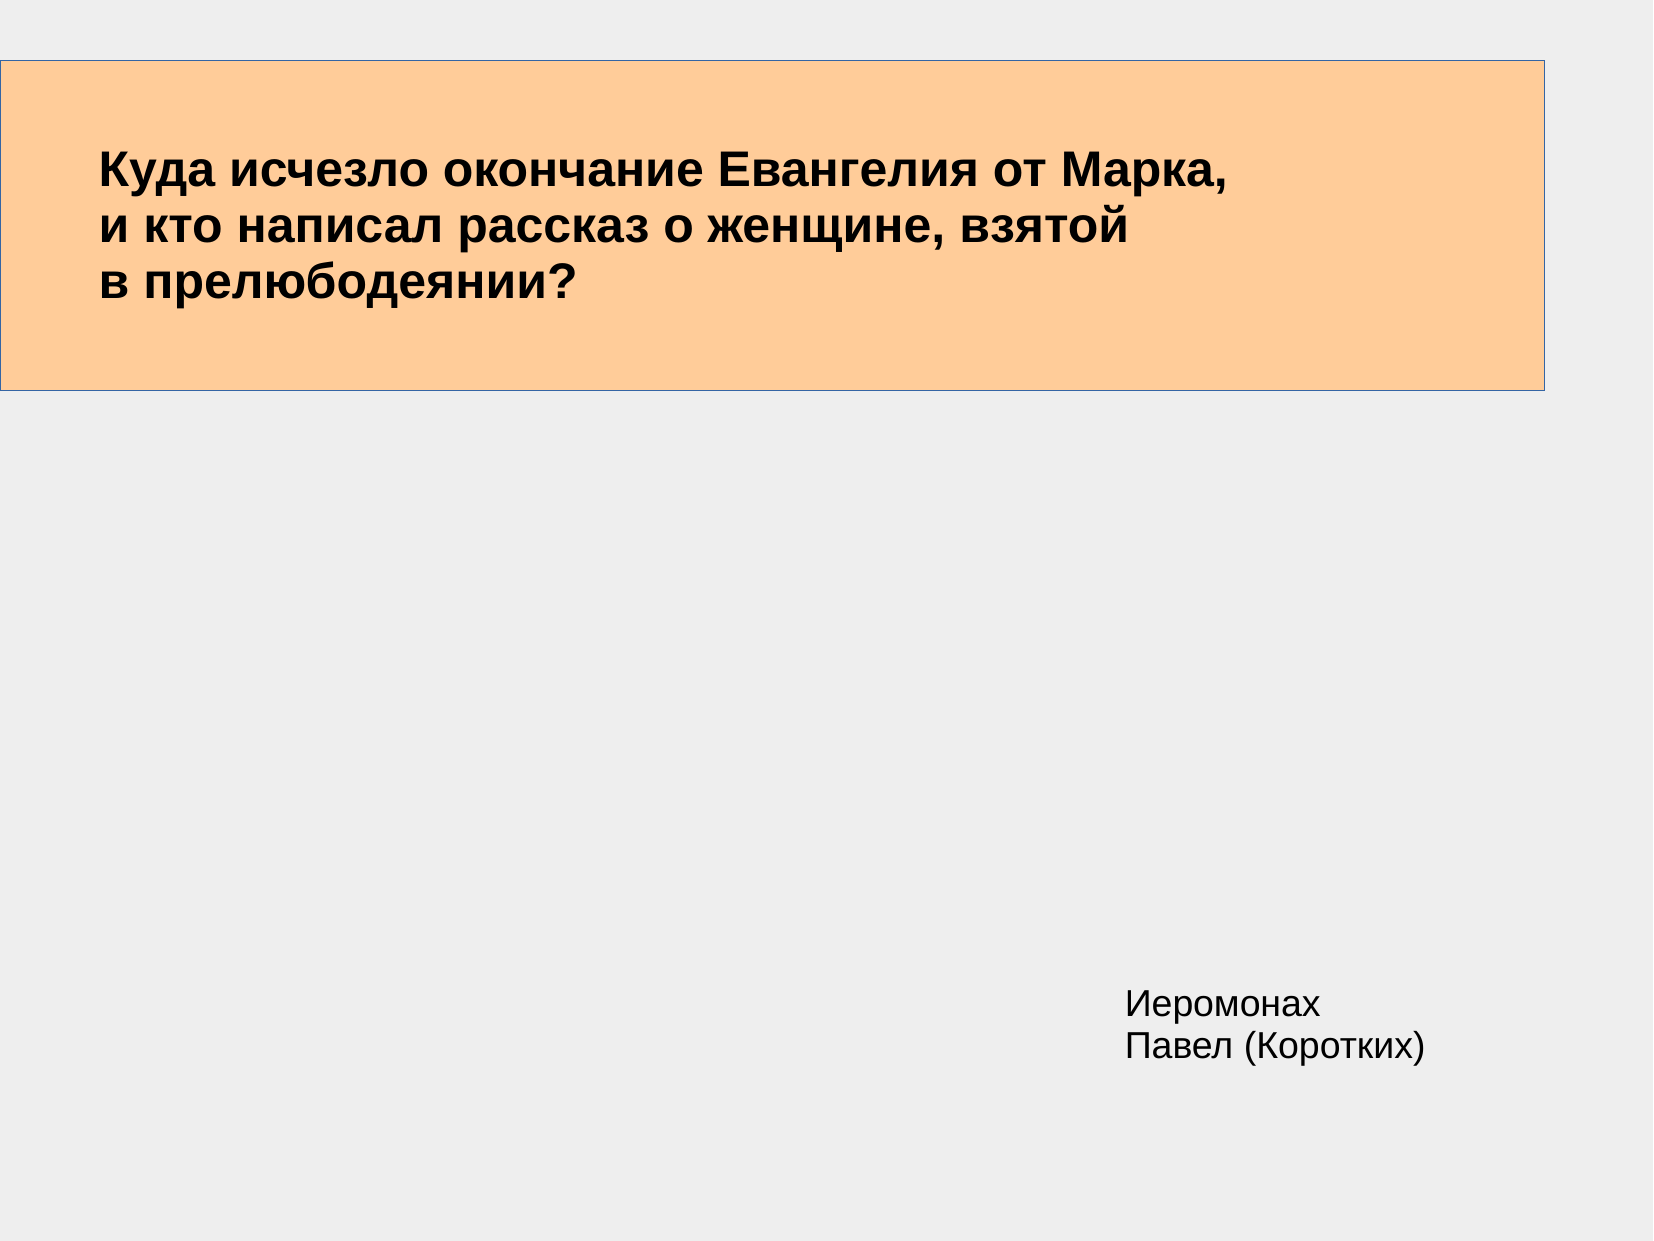

Куда исчезло окончание Евангелия от Марка,
и кто написал рассказ о женщине, взятой
в прелюбодеянии?
Иеромонах
Павел (Коротких)